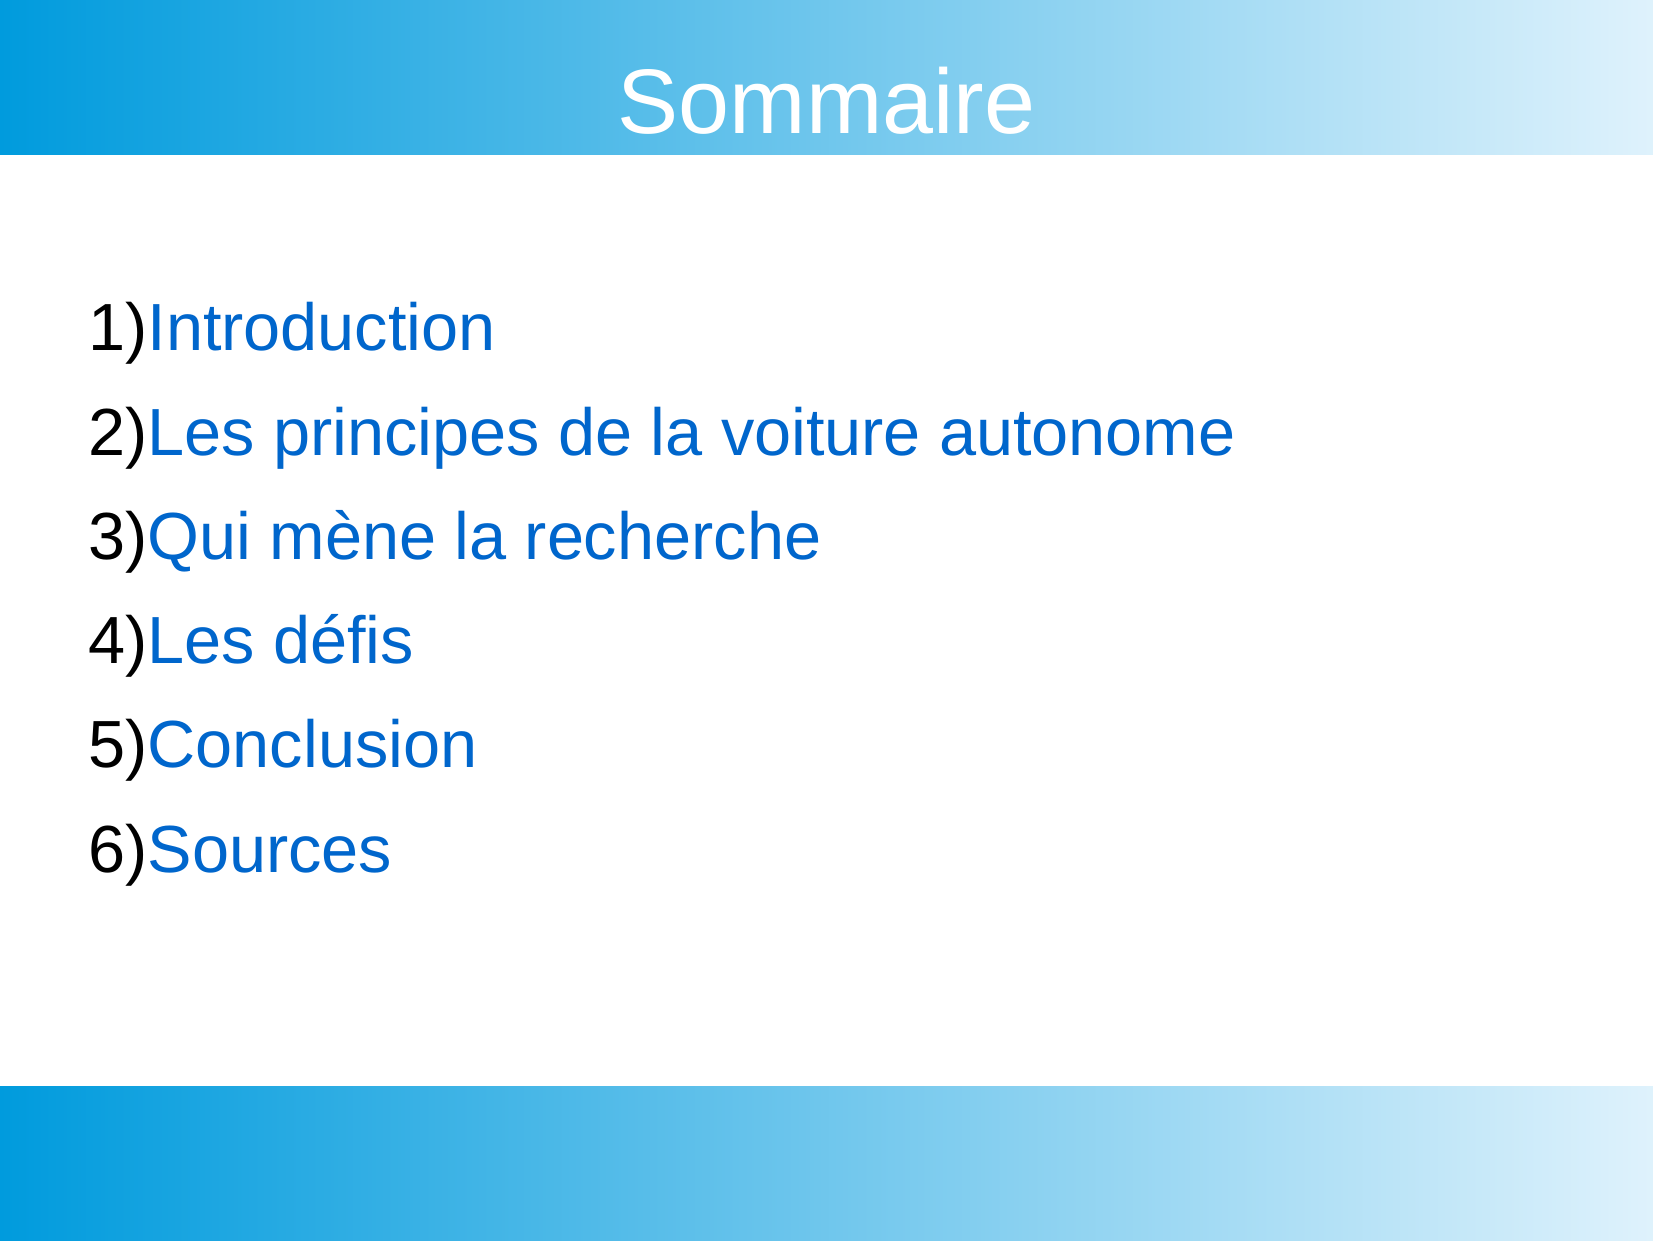

# Sommaire
Introduction
Les principes de la voiture autonome
Qui mène la recherche
Les défis
Conclusion
Sources